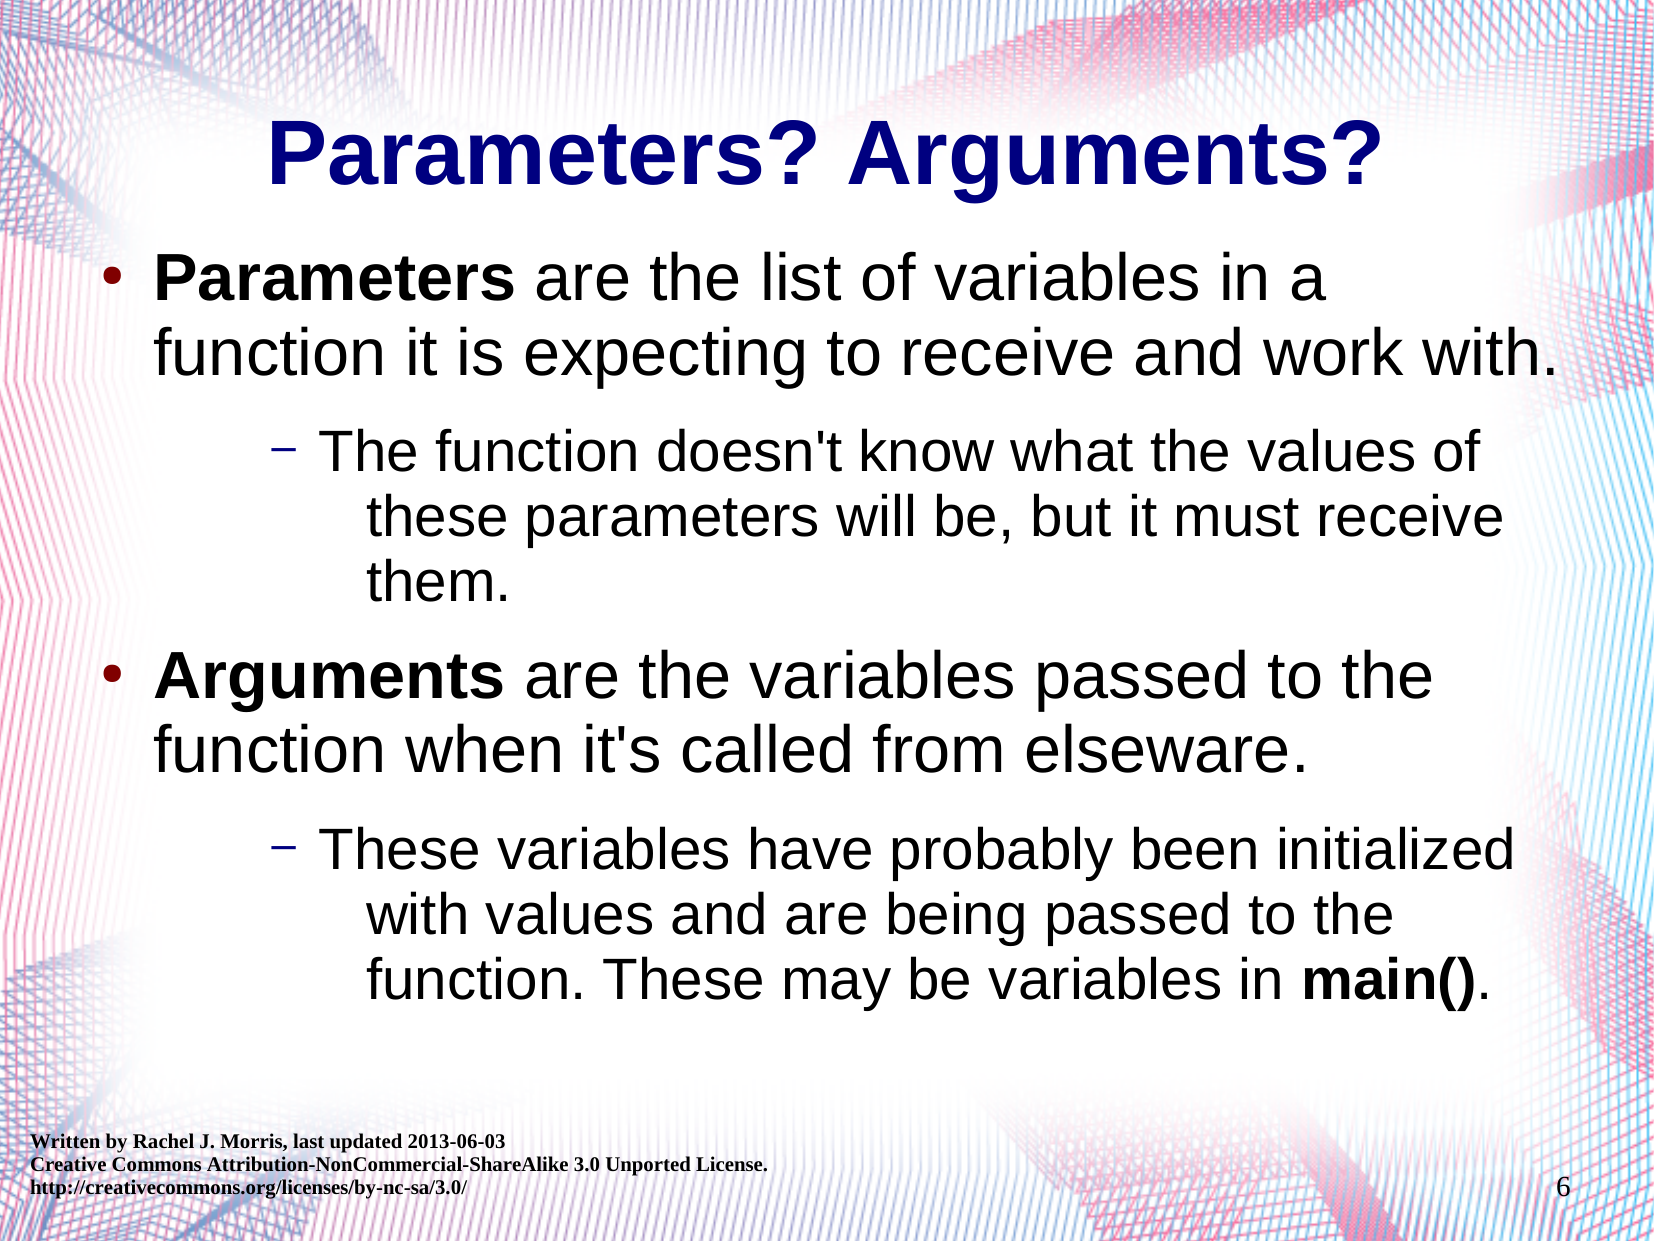

# Parameters? Arguments?
Parameters are the list of variables in a function it is expecting to receive and work with.
The function doesn't know what the values of these parameters will be, but it must receive them.
Arguments are the variables passed to the function when it's called from elseware.
These variables have probably been initialized with values and are being passed to the function. These may be variables in main().
6